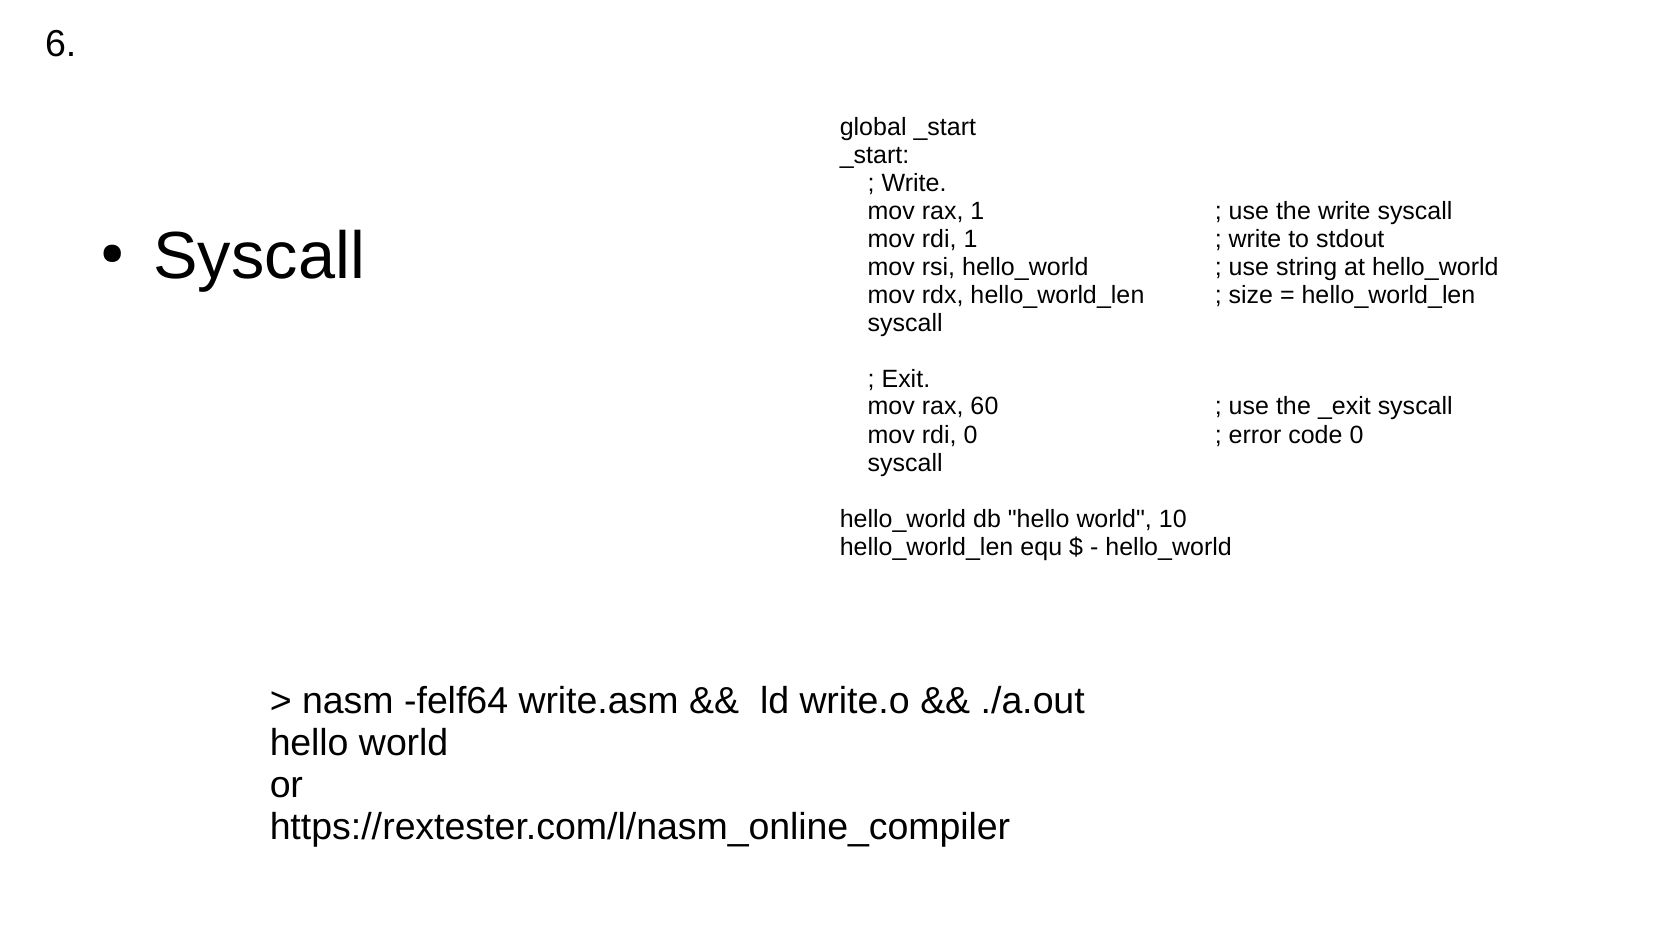

6.
global _start
_start:
 ; Write.
 mov rax, 1 		; use the write syscall
 mov rdi, 1 		; write to stdout
 mov rsi, hello_world 	; use string at hello_world
 mov rdx, hello_world_len 	; size = hello_world_len
 syscall
 ; Exit.
 mov rax, 60 		; use the _exit syscall
 mov rdi, 0 		; error code 0
 syscall
hello_world db "hello world", 10
hello_world_len equ $ - hello_world
# Syscall
> nasm -felf64 write.asm && ld write.o && ./a.out
hello world
or
https://rextester.com/l/nasm_online_compiler